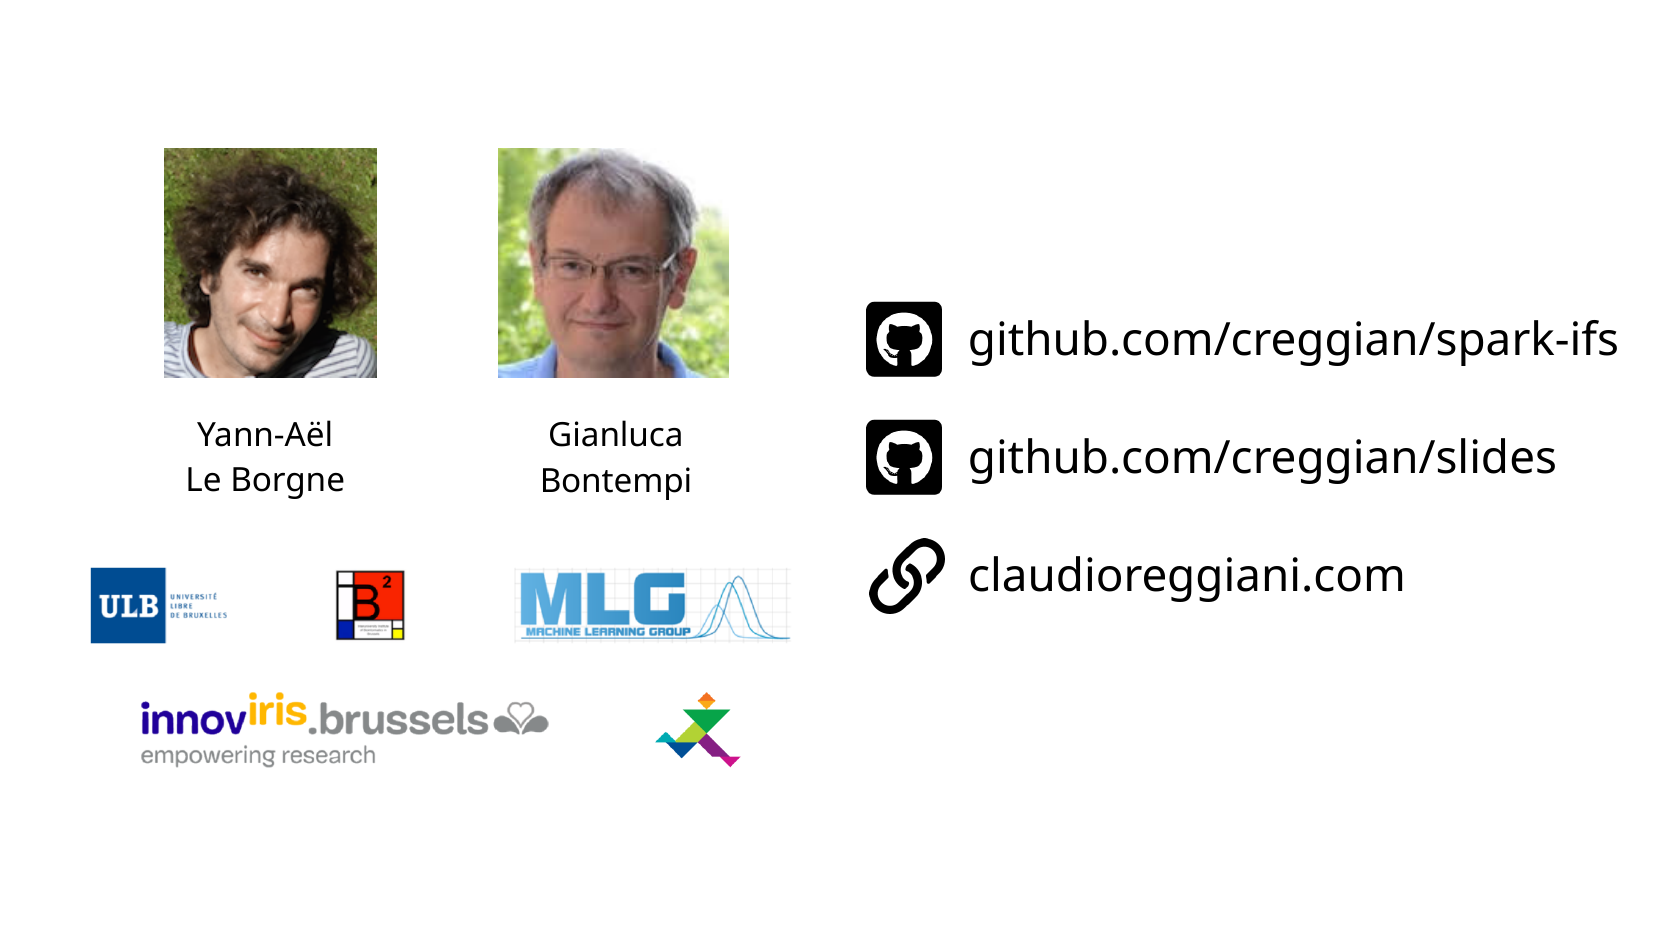

github.com/creggian/spark-ifs
Yann-Aël
Le Borgne
Gianluca
Bontempi
github.com/creggian/slides
claudioreggiani.com